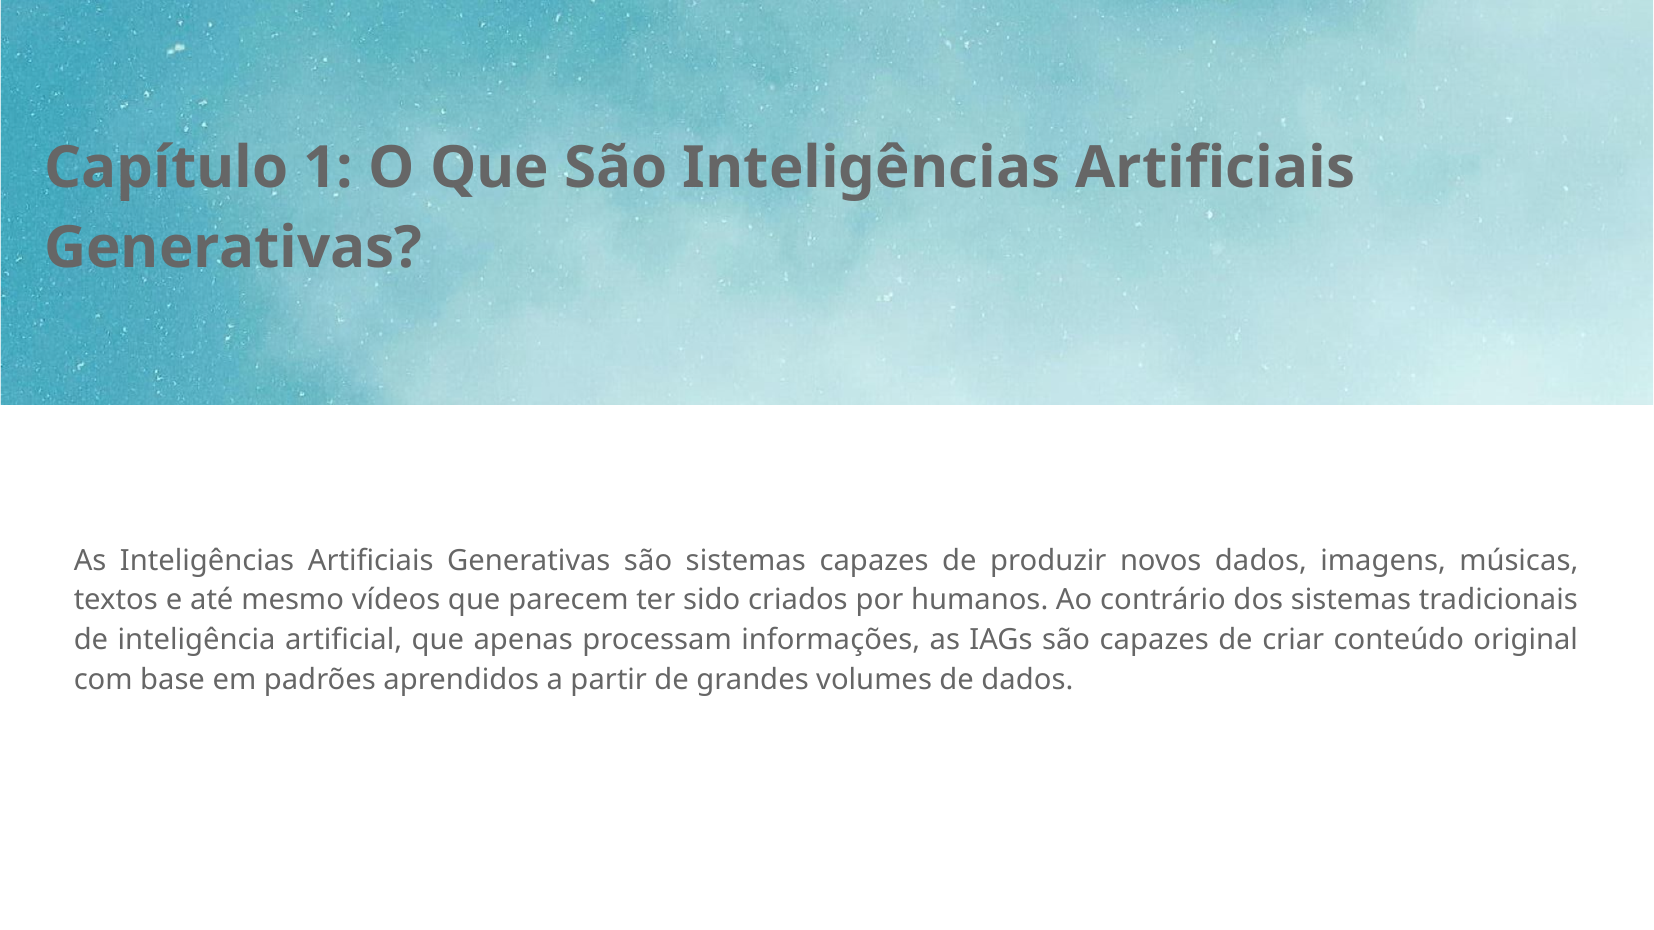

Capítulo 1: O Que São Inteligências Artificiais Generativas?
As Inteligências Artificiais Generativas são sistemas capazes de produzir novos dados, imagens, músicas, textos e até mesmo vídeos que parecem ter sido criados por humanos. Ao contrário dos sistemas tradicionais de inteligência artificial, que apenas processam informações, as IAGs são capazes de criar conteúdo original com base em padrões aprendidos a partir de grandes volumes de dados.